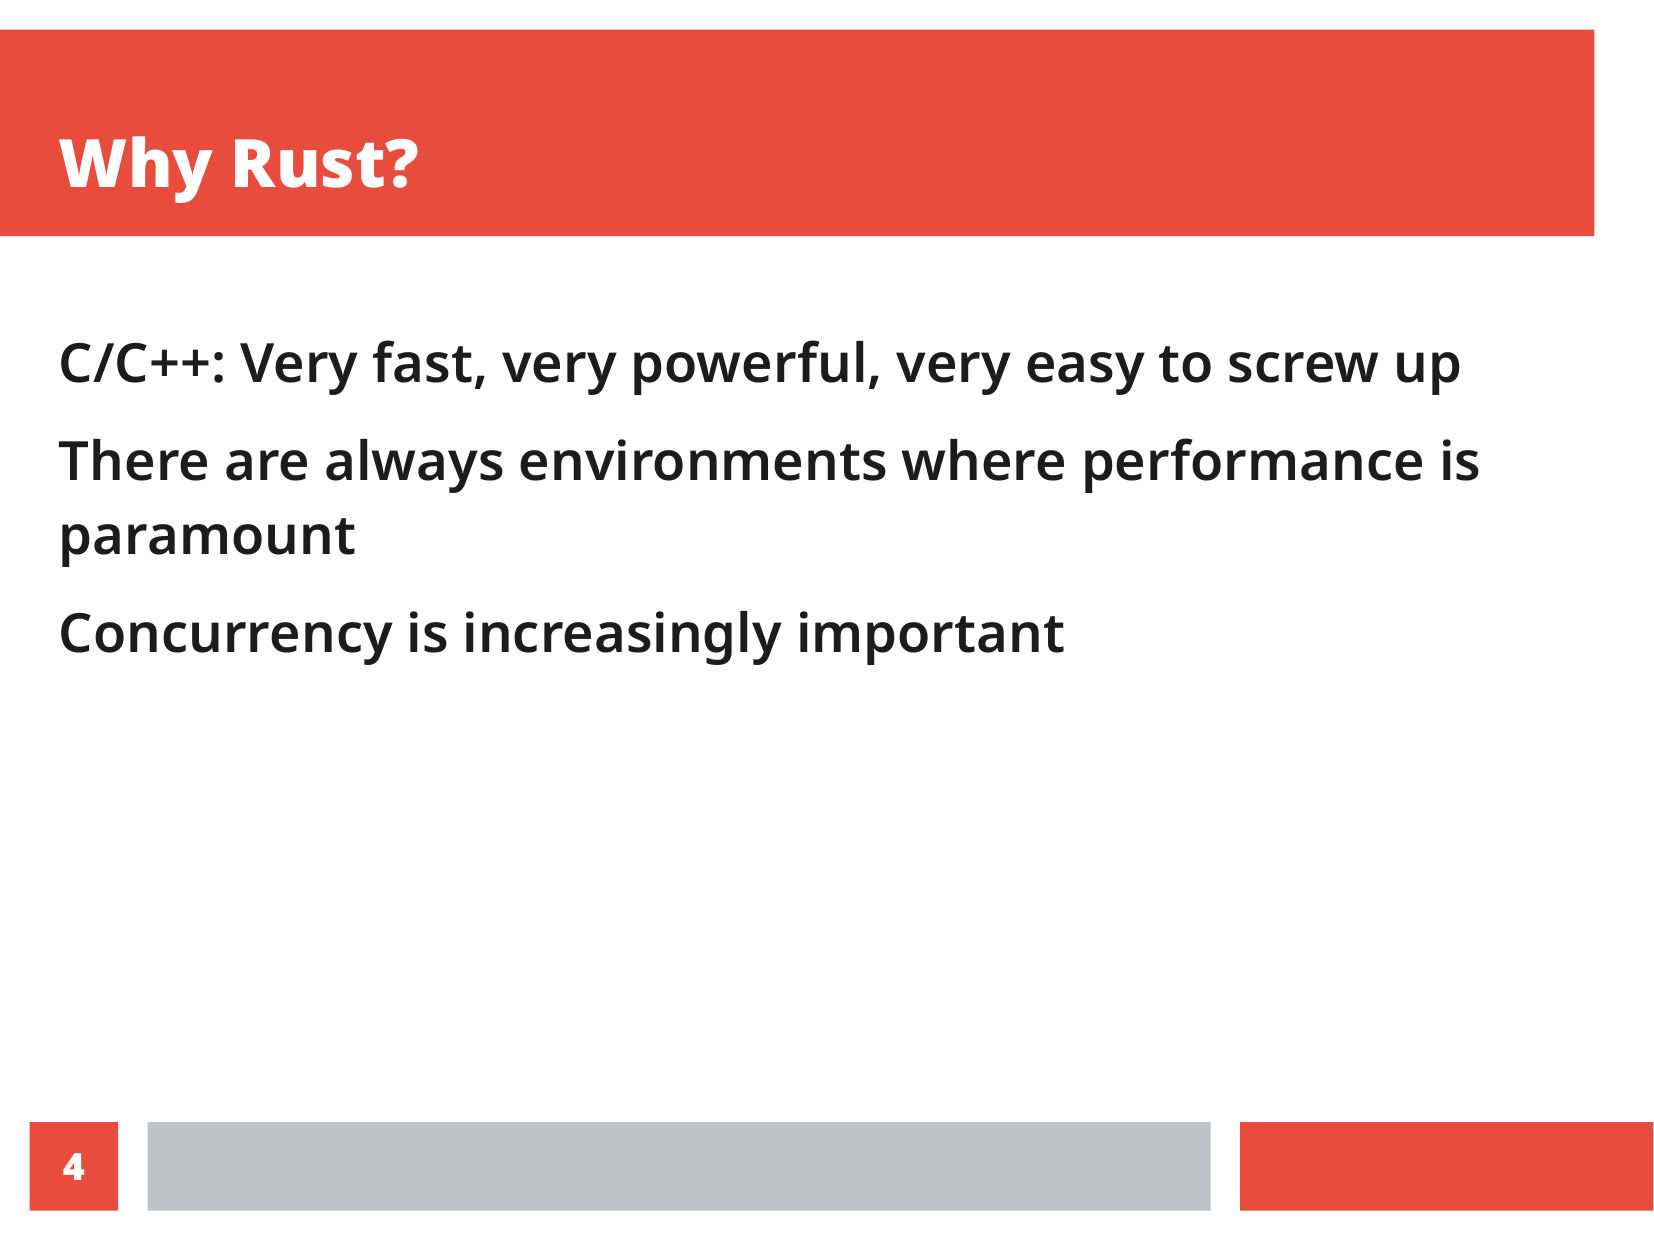

# Why Rust?
C/C++: Very fast, very powerful, very easy to screw up
There are always environments where performance is paramount
Concurrency is increasingly important
4